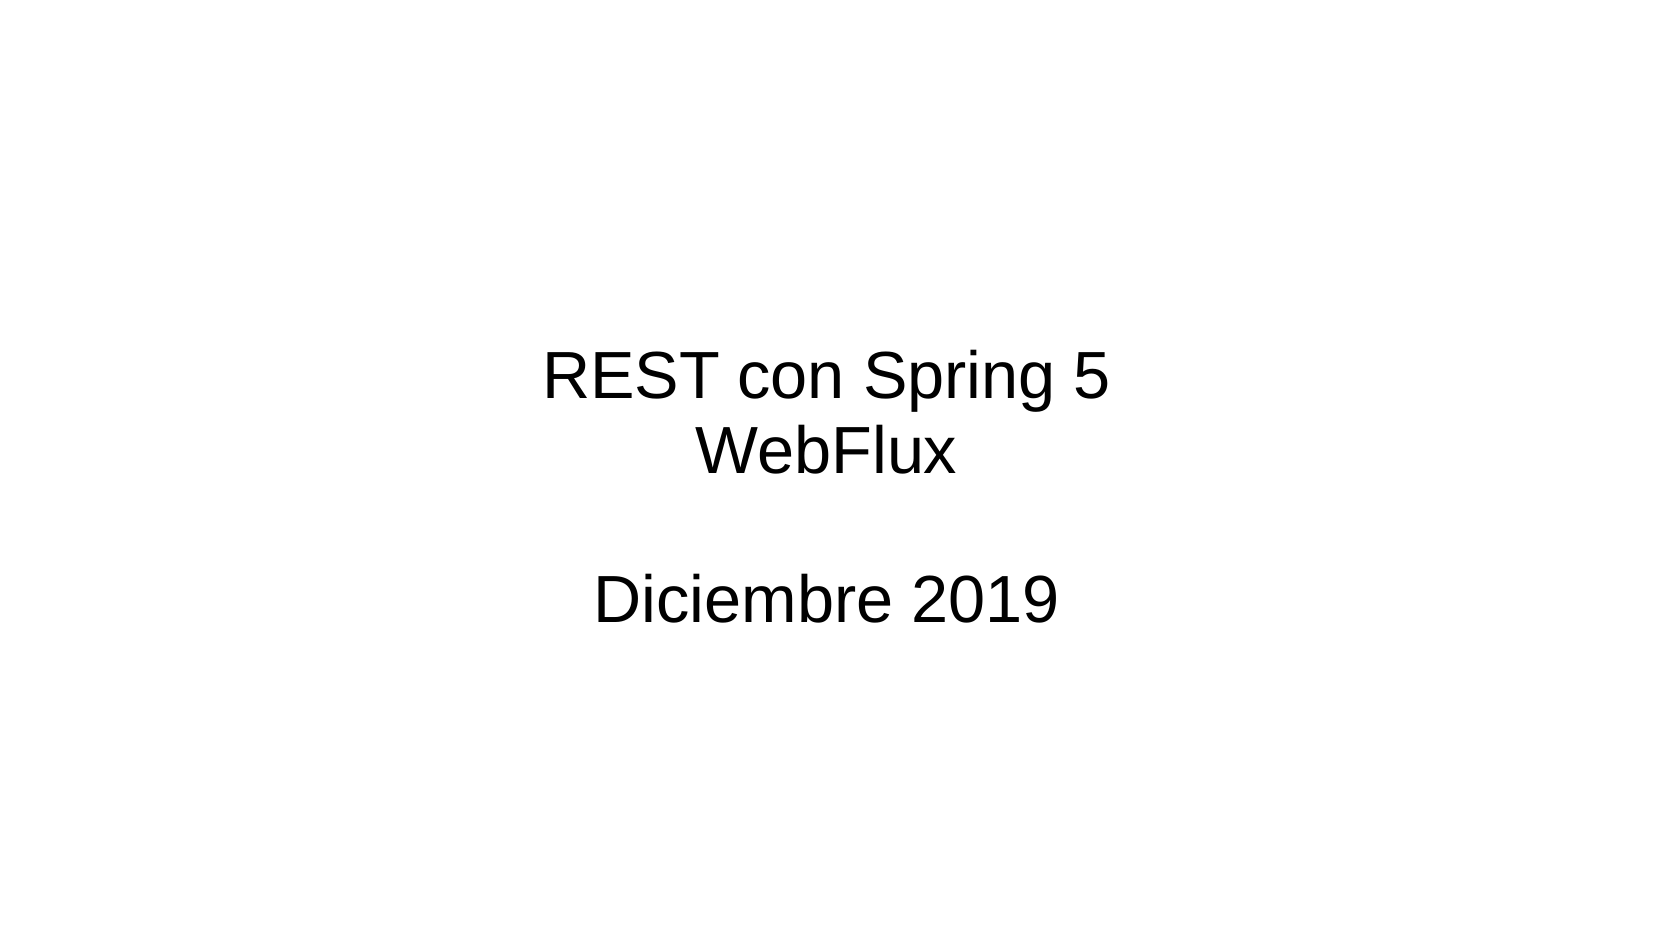

# REST con Spring 5
WebFlux
Diciembre 2019